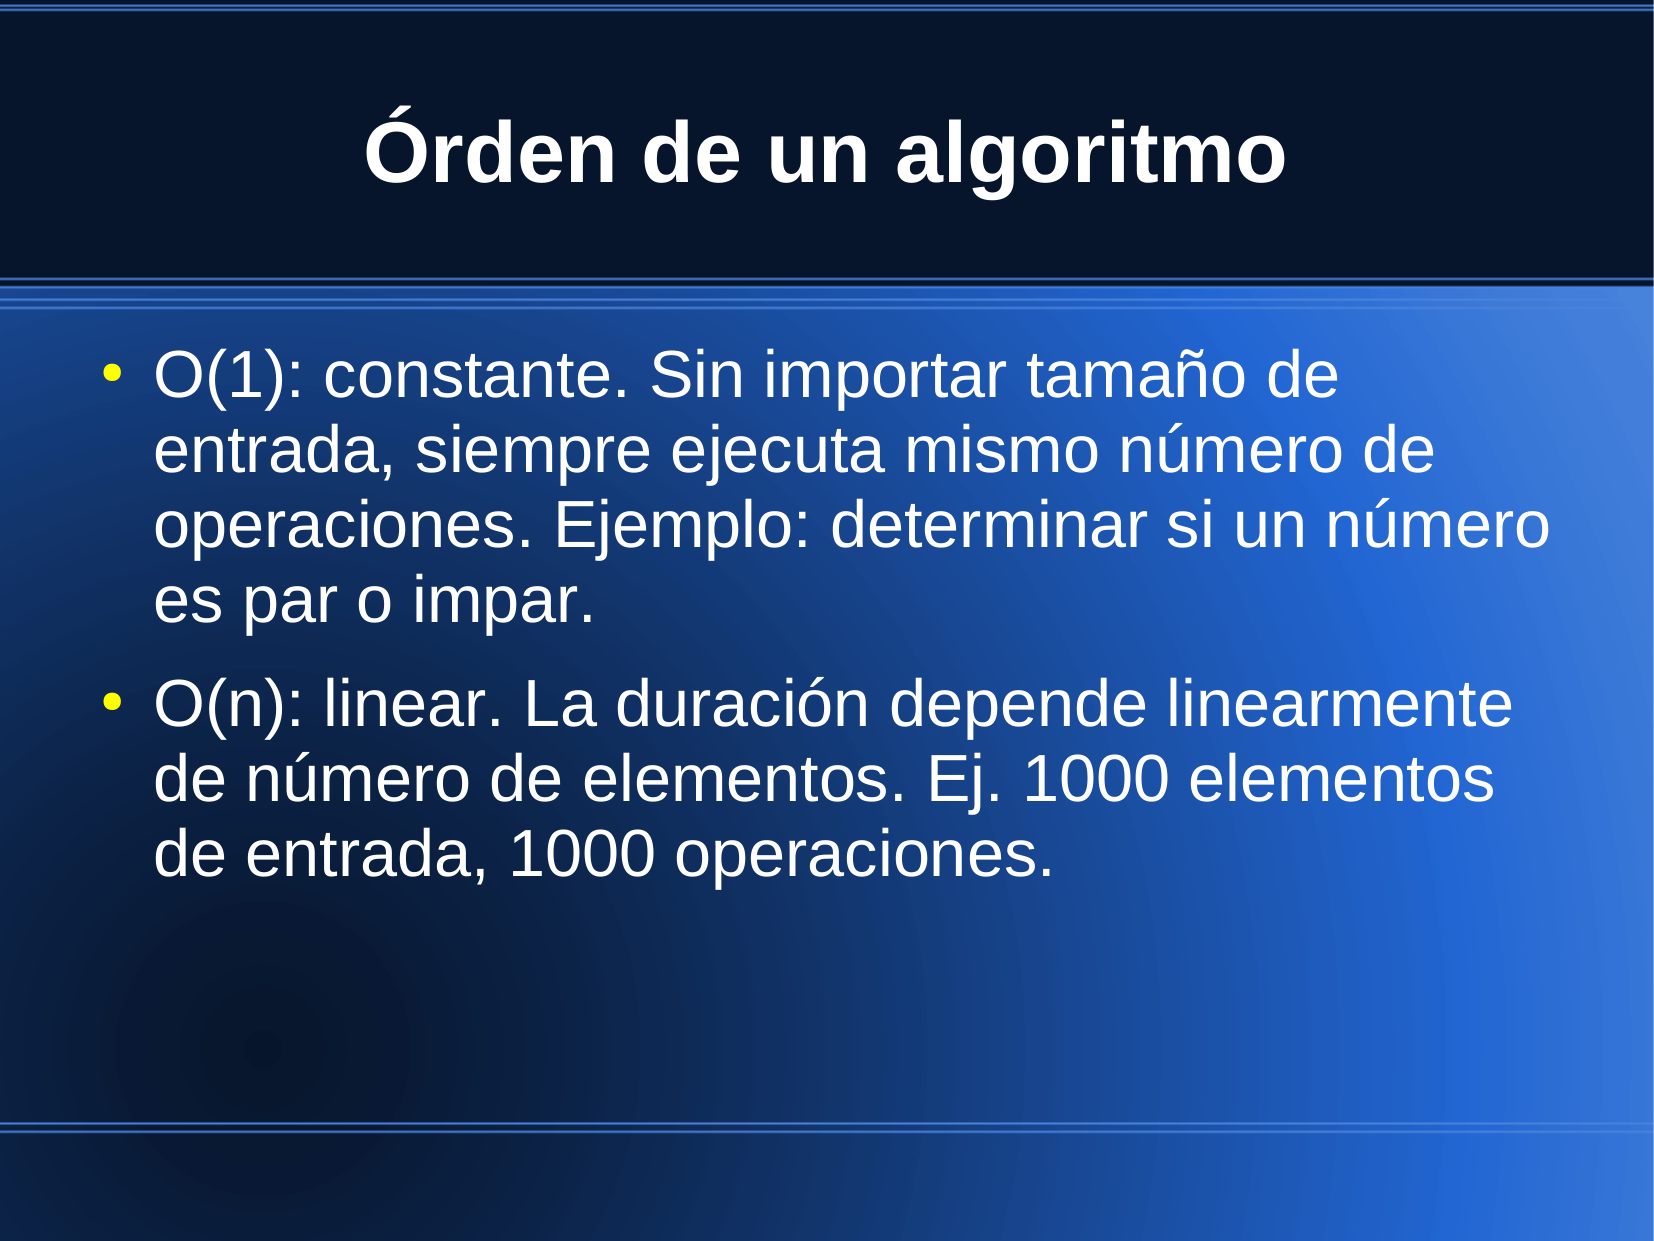

# Órden de un algoritmo
O(1): constante. Sin importar tamaño de entrada, siempre ejecuta mismo número de operaciones. Ejemplo: determinar si un número es par o impar.
O(n): linear. La duración depende linearmente de número de elementos. Ej. 1000 elementos de entrada, 1000 operaciones.